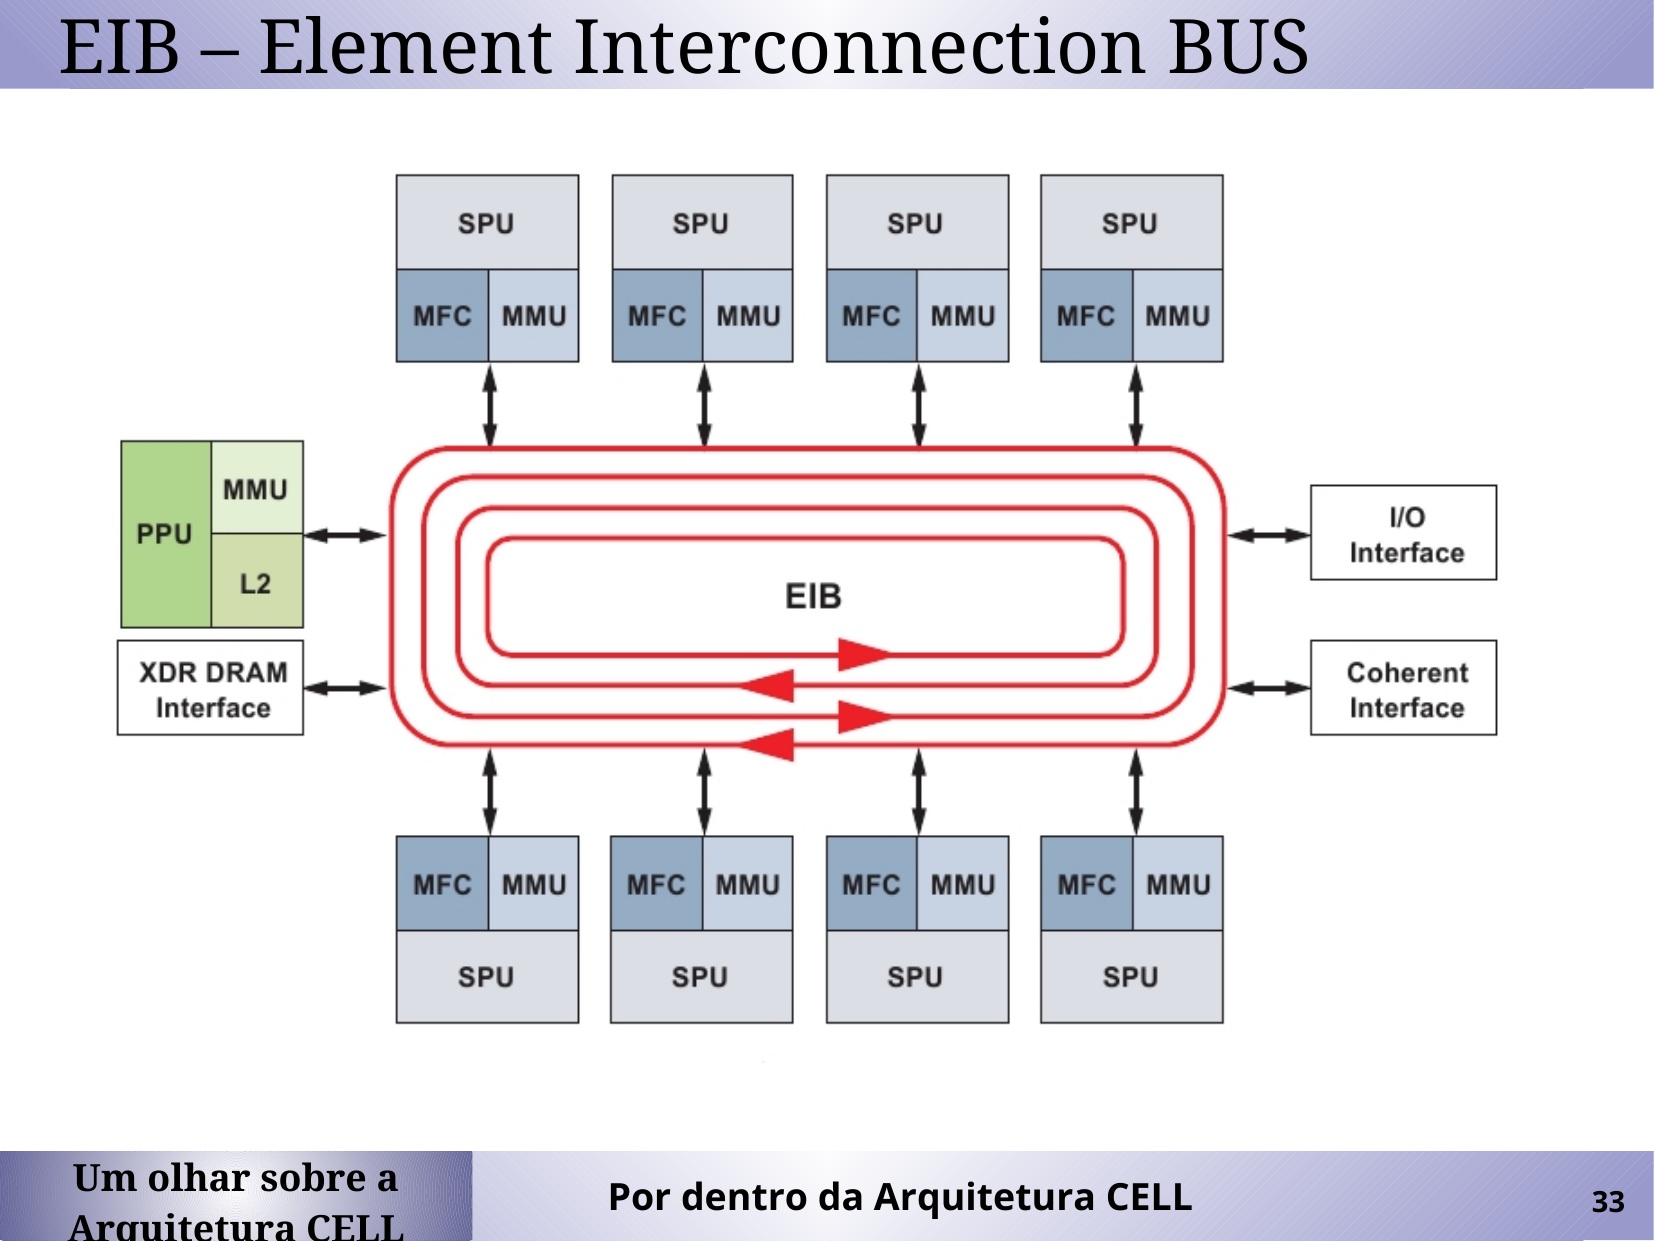

# EIB – Element Interconnection BUS
Por dentro da Arquitetura CELL
33